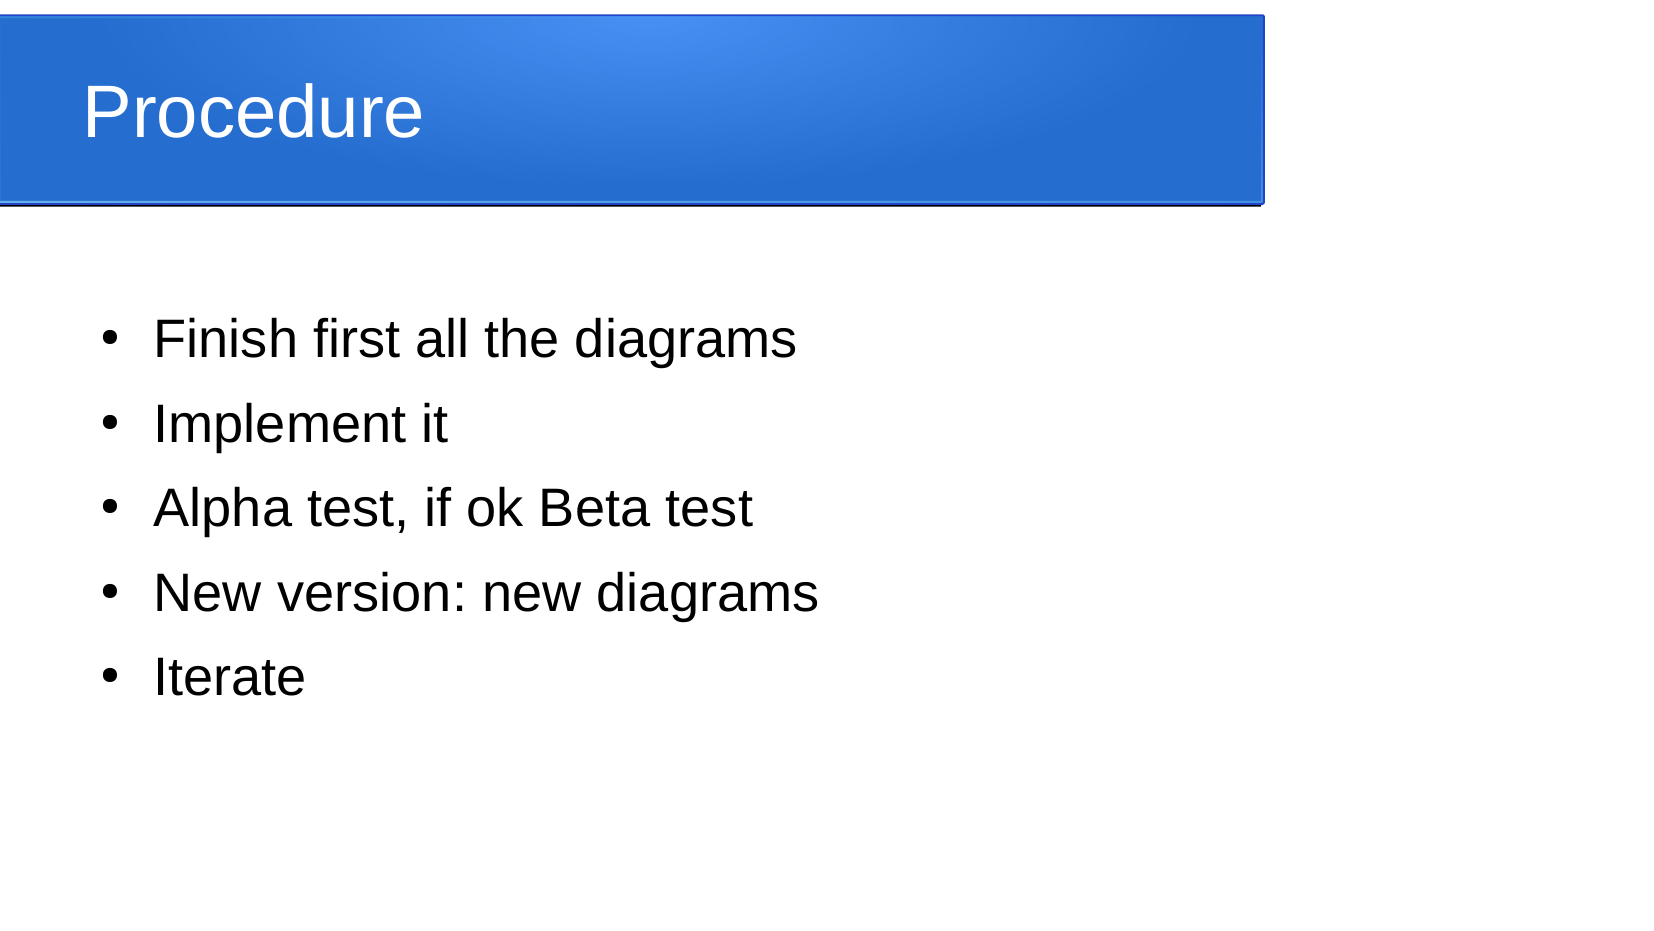

# Procedure
Finish first all the diagrams
Implement it
Alpha test, if ok Beta test
New version: new diagrams
Iterate